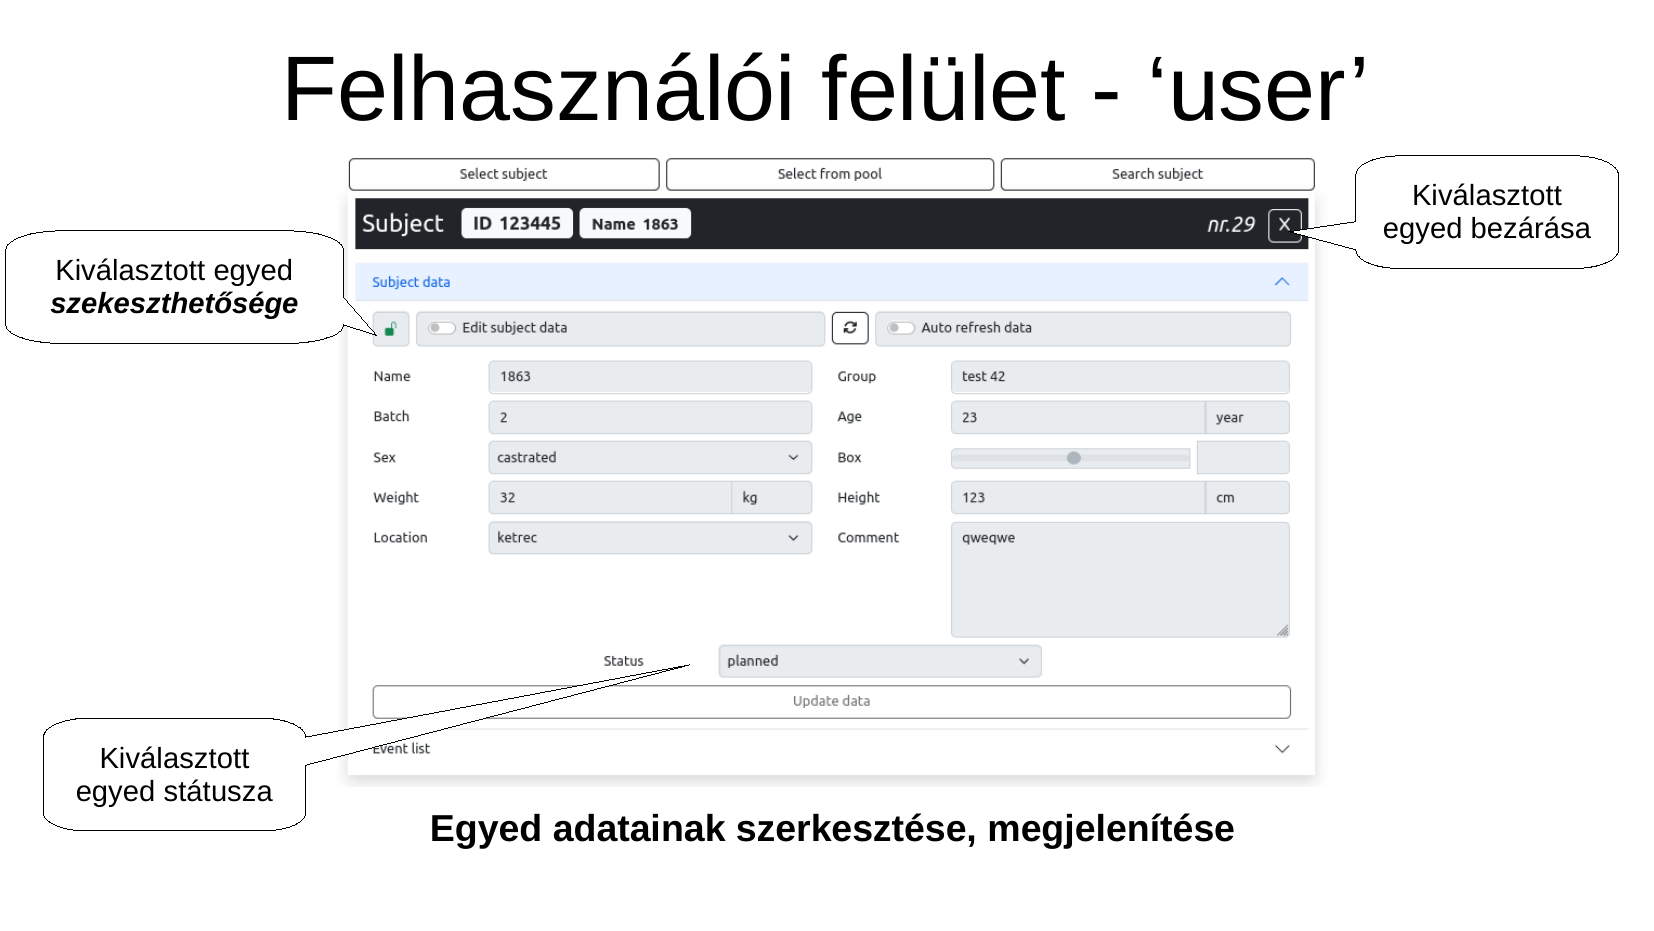

# Felhasználói felület - ‘user’
Egyed adatainak szerkesztése, megjelenítése
Kiválasztott egyed bezárása
Kiválasztott egyed szekeszthetősége
Kiválasztott egyed státusza